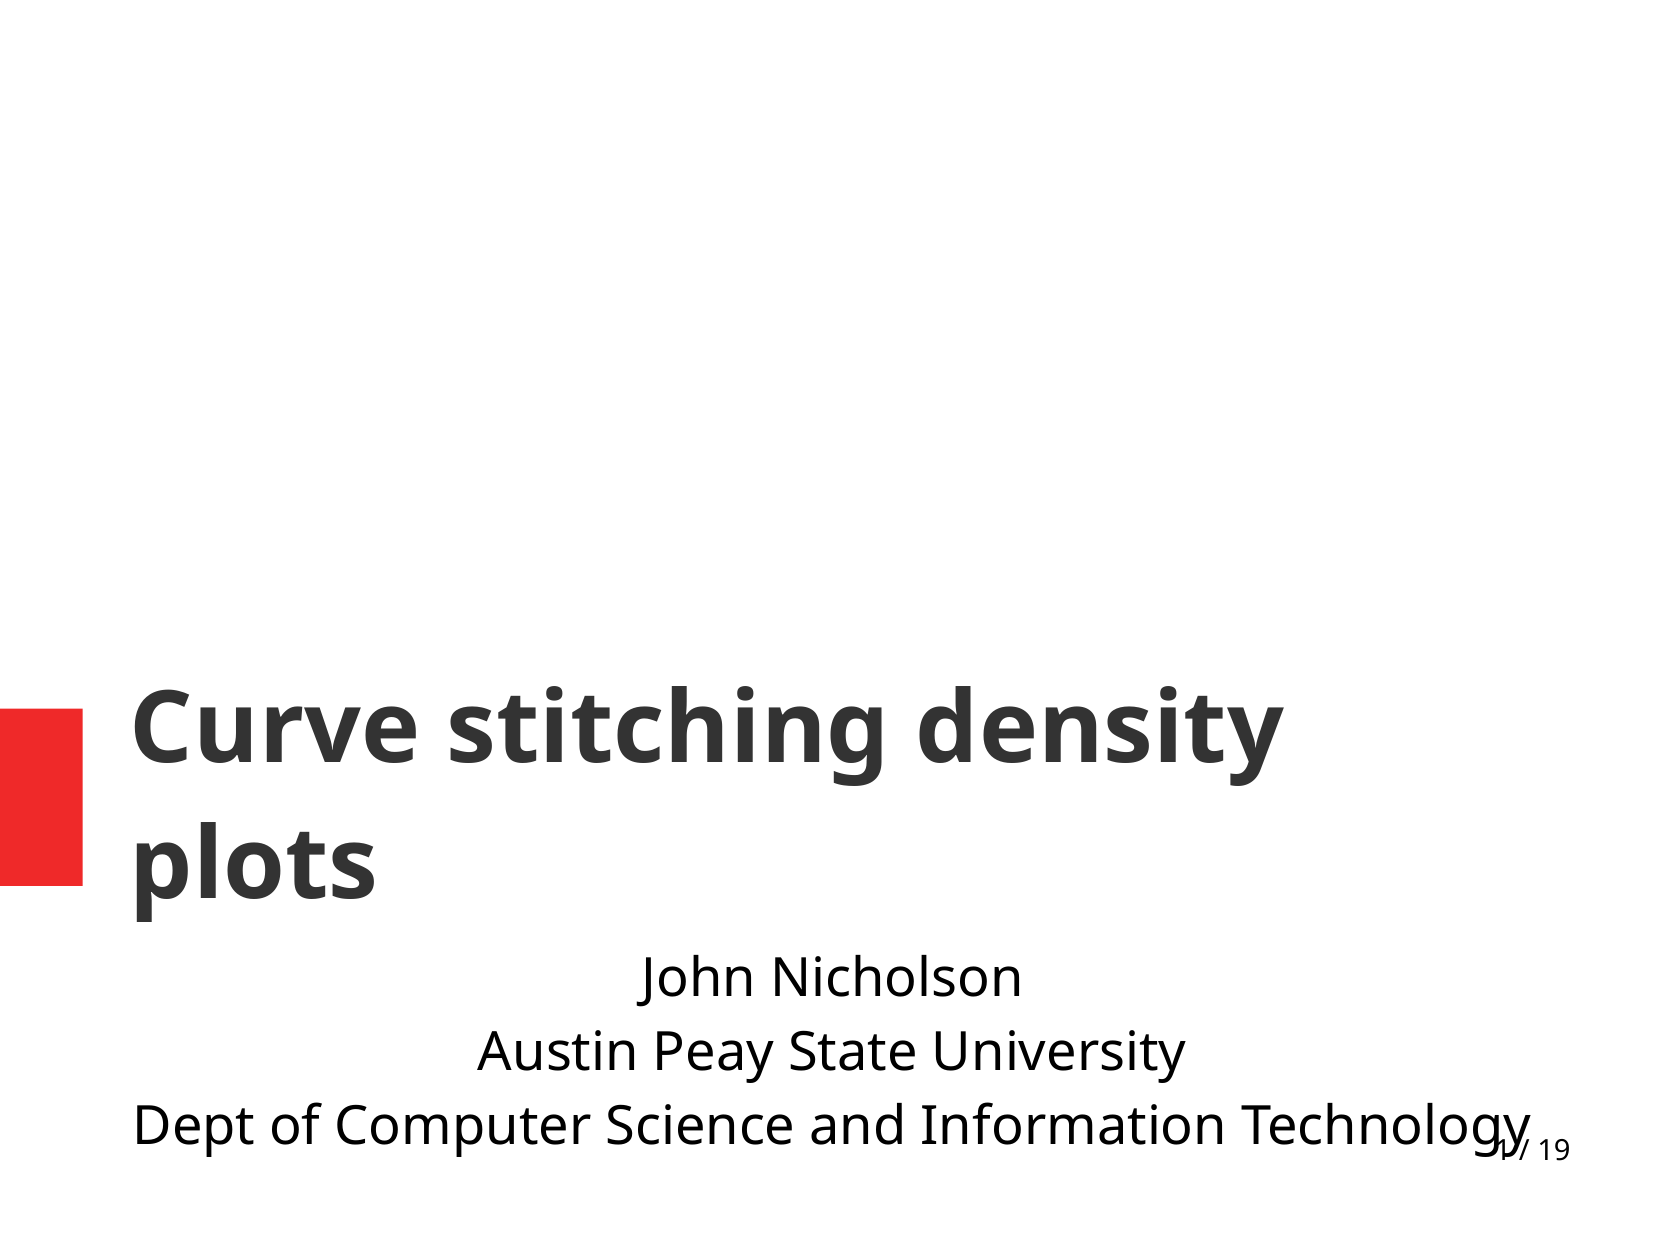

# Curve stitching density plots
John Nicholson
Austin Peay State University
Dept of Computer Science and Information Technology
1